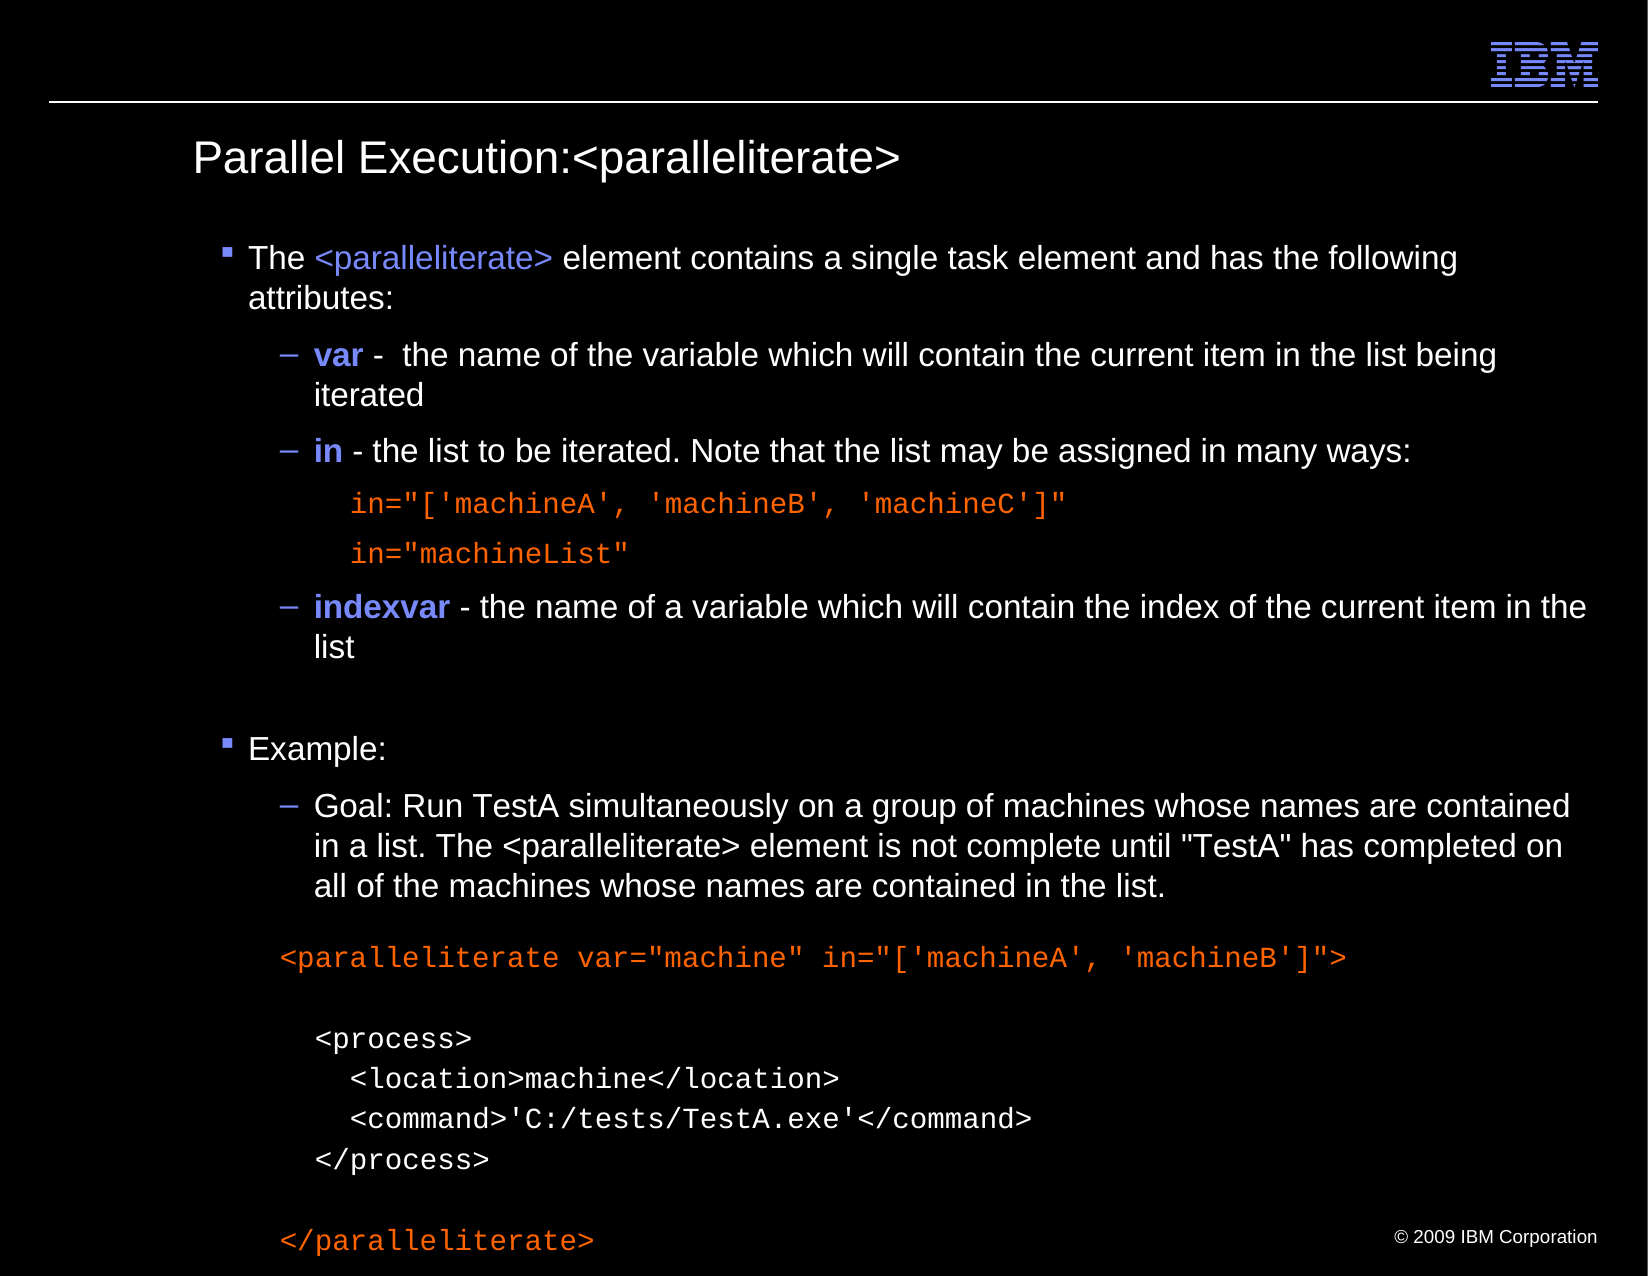

# Parallel Execution:<paralleliterate>
The <paralleliterate> element contains a single task element and has the following attributes:
var - the name of the variable which will contain the current item in the list being iterated
in - the list to be iterated. Note that the list may be assigned in many ways:
 in="['machineA', 'machineB', 'machineC']"
 in="machineList"
indexvar - the name of a variable which will contain the index of the current item in the list
Example:
Goal: Run TestA simultaneously on a group of machines whose names are contained in a list. The <paralleliterate> element is not complete until "TestA" has completed on all of the machines whose names are contained in the list.
<paralleliterate var="machine" in="['machineA', 'machineB']">
 <process>
 <location>machine</location>
 <command>'C:/tests/TestA.exe'</command>
 </process>
</paralleliterate>